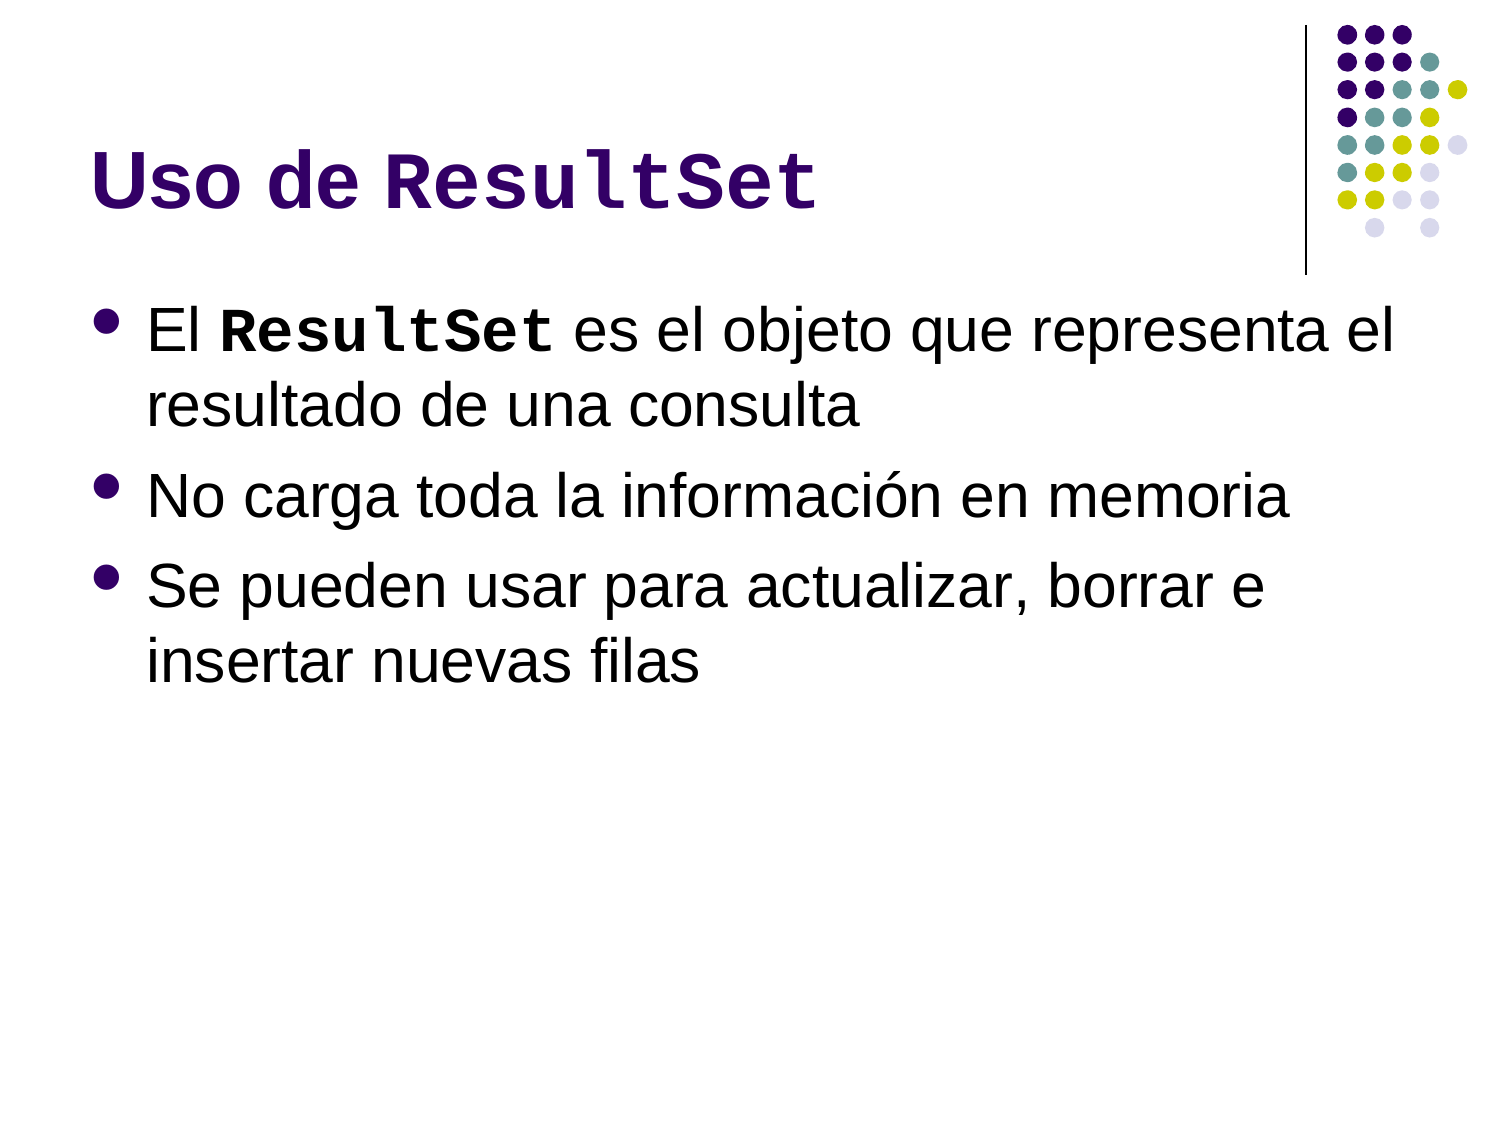

# Uso de ResultSet
El ResultSet es el objeto que representa el resultado de una consulta
No carga toda la información en memoria
Se pueden usar para actualizar, borrar e insertar nuevas filas